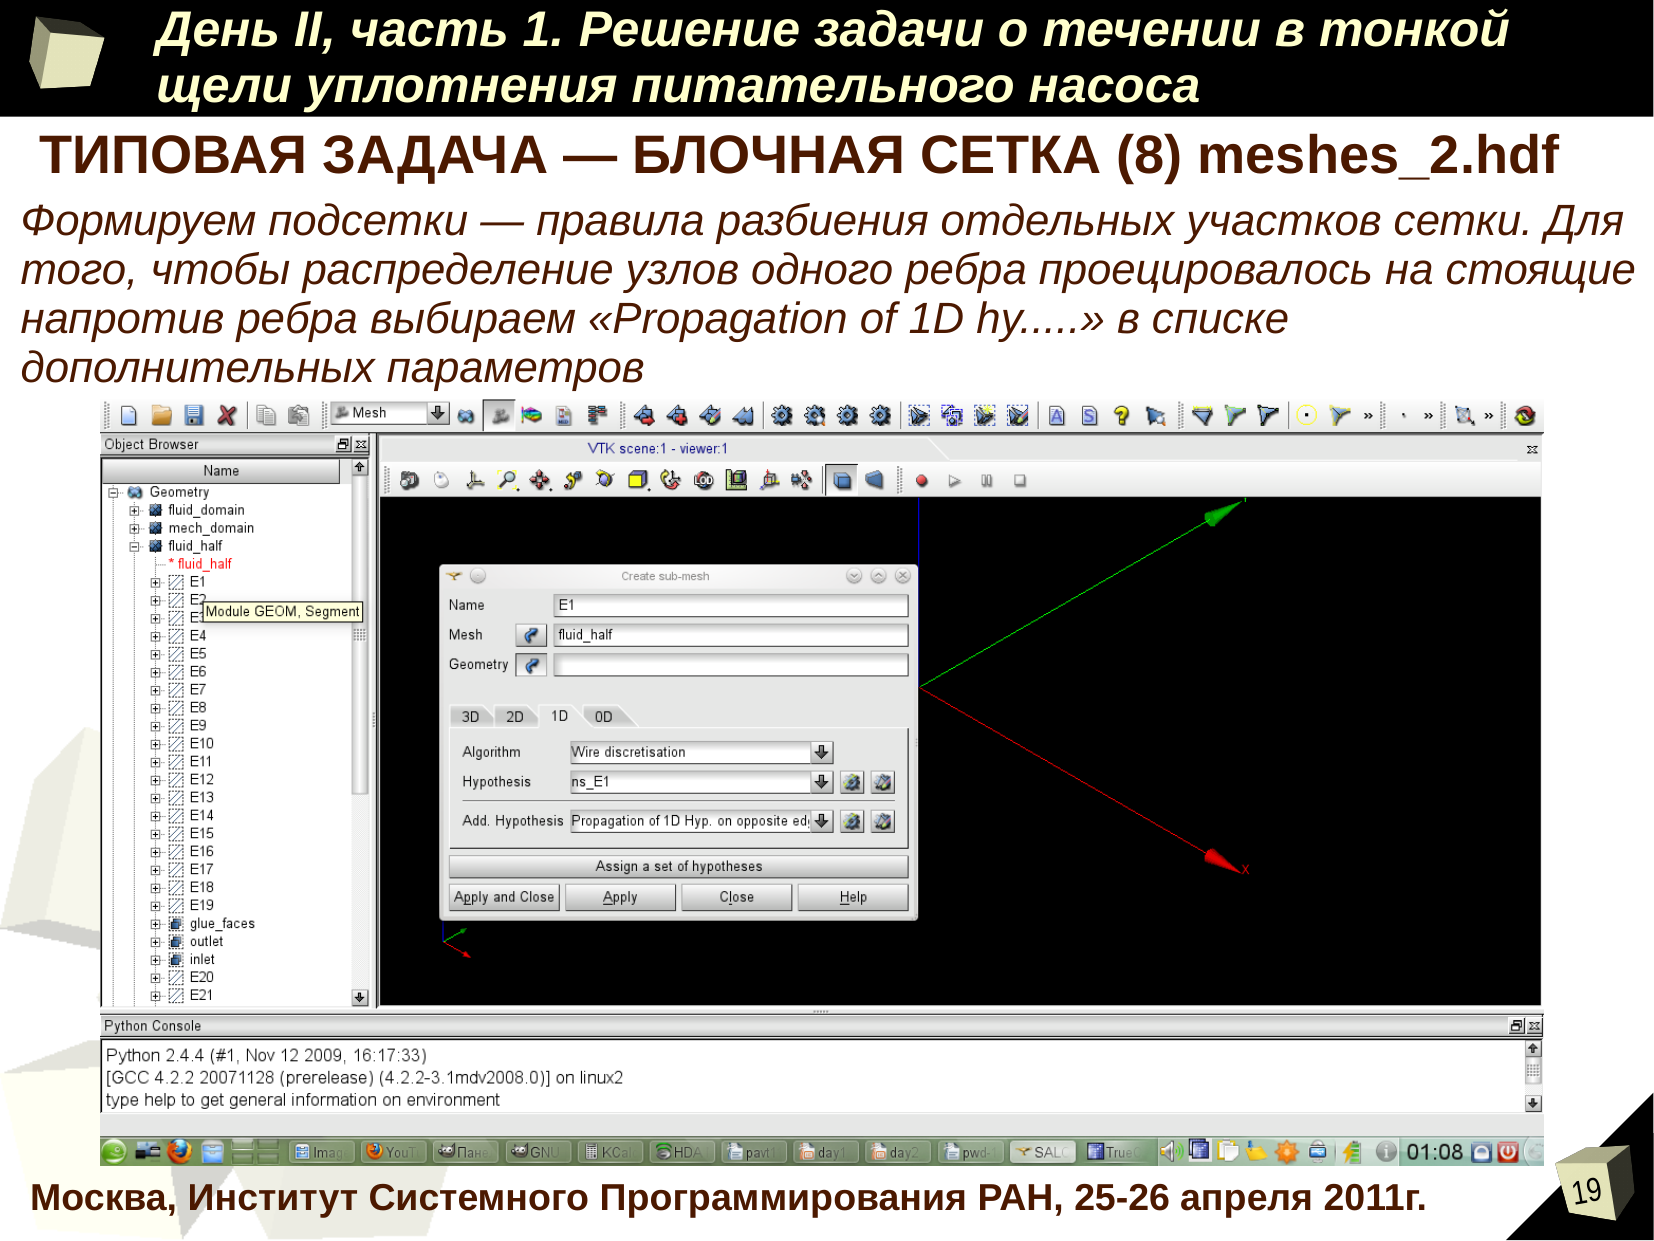

ТИПОВАЯ ЗАДАЧА — БЛОЧНАЯ СЕТКА (8) meshes_2.hdf
Формируем подсетки — правила разбиения отдельных участков сетки. Для того, чтобы распределение узлов одного ребра проецировалось на стоящие напротив ребра выбираем «Propagation of 1D hy.....» в списке дополнительных параметров